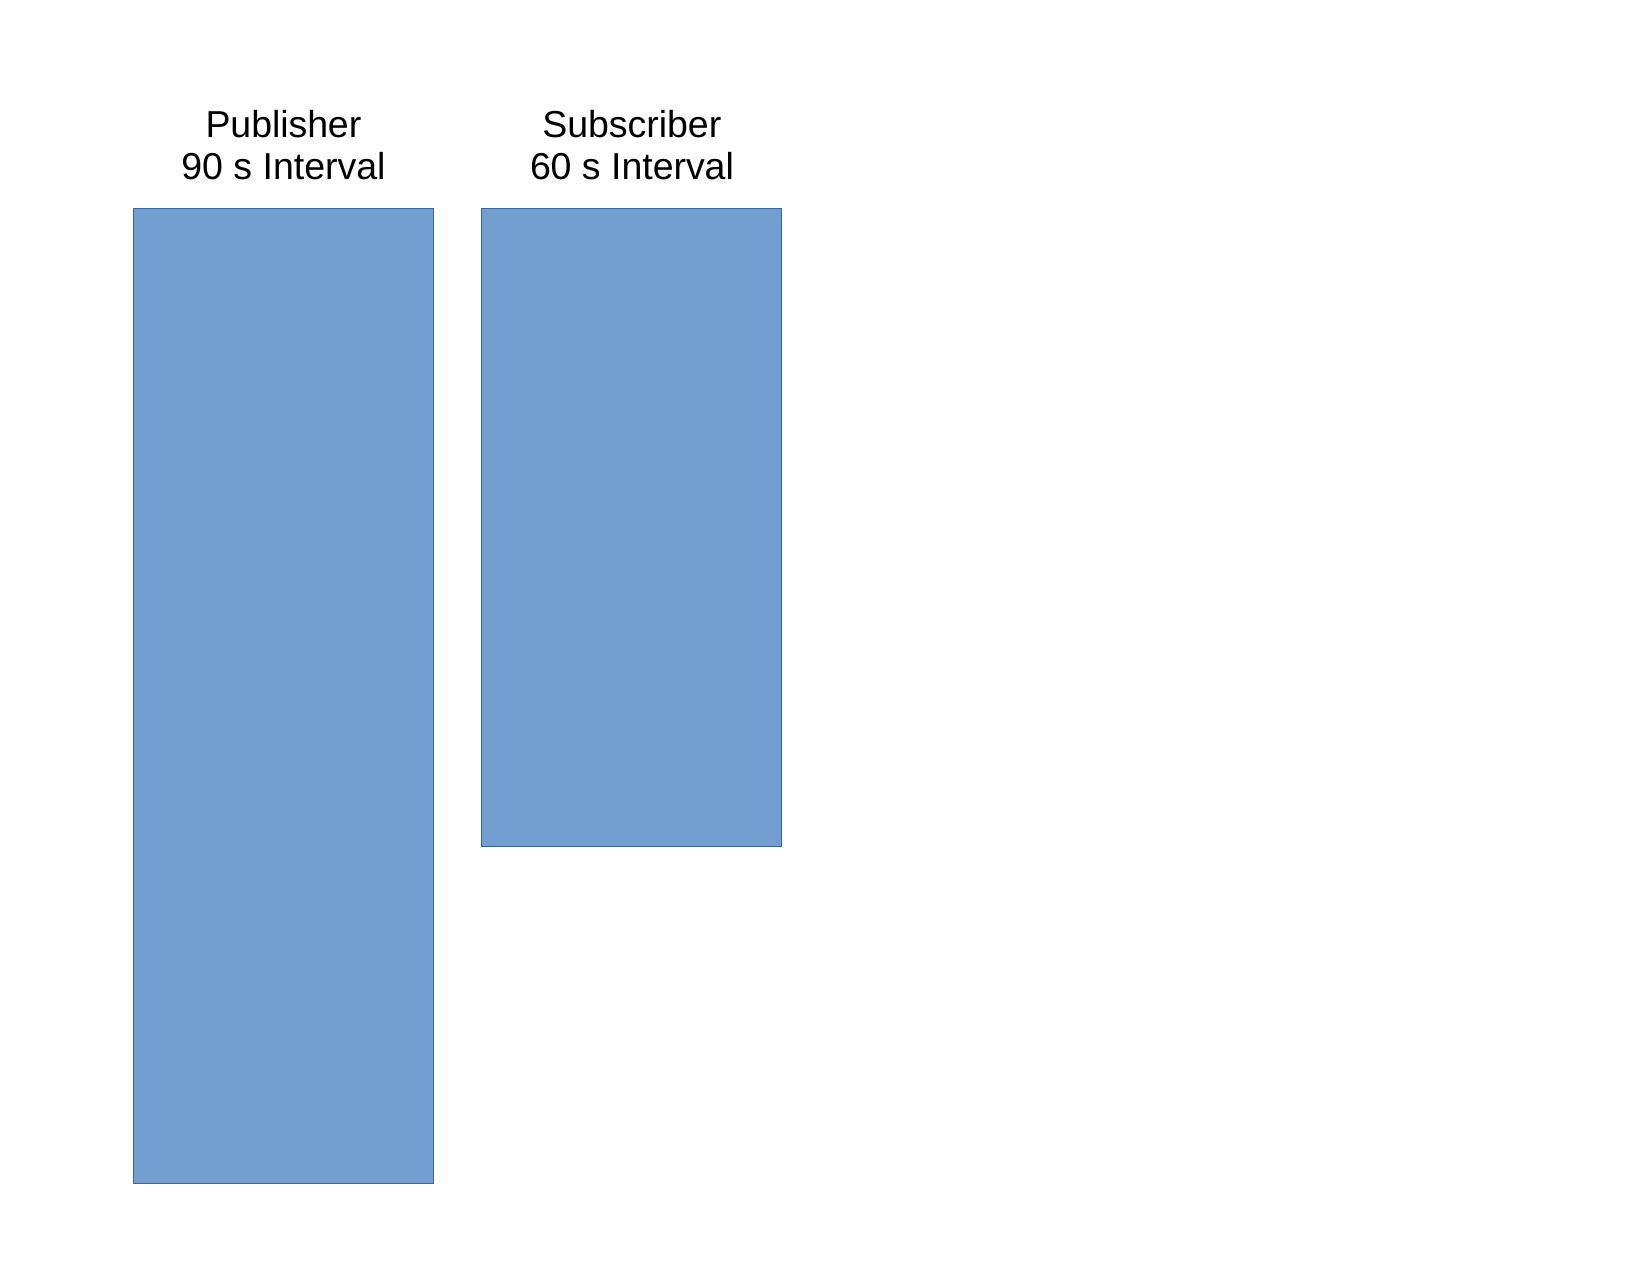

Publisher
90 s Interval
Subscriber
60 s Interval